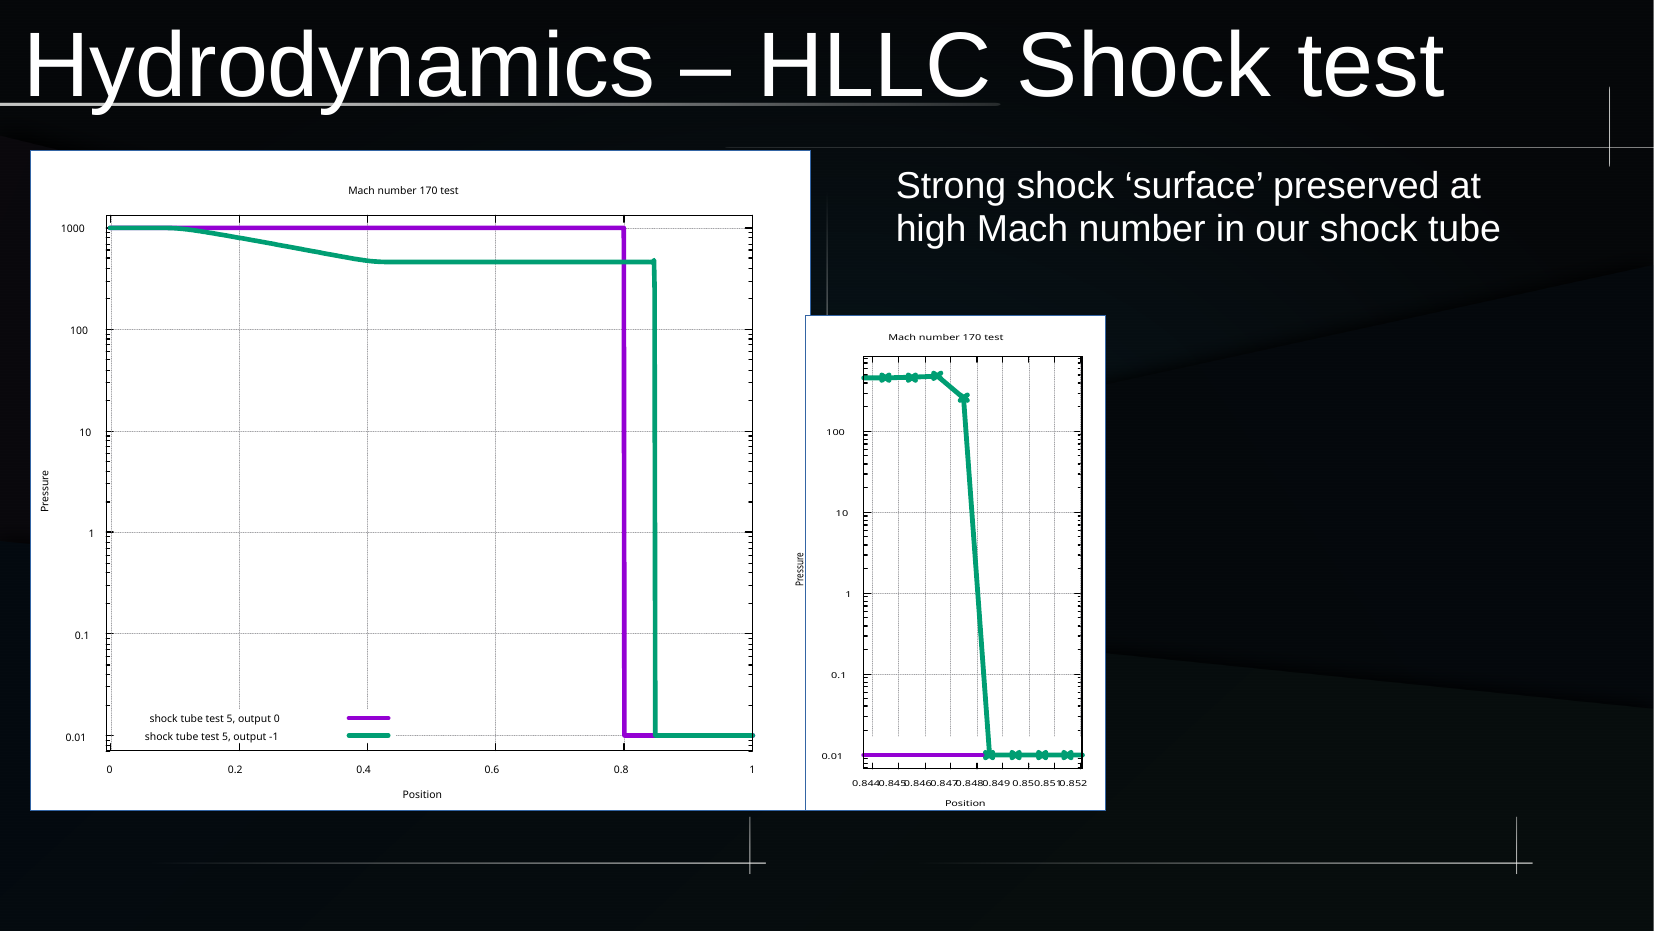

# Hydrodynamics – HLLC Shock test
Strong shock ‘surface’ preserved at high Mach number in our shock tube